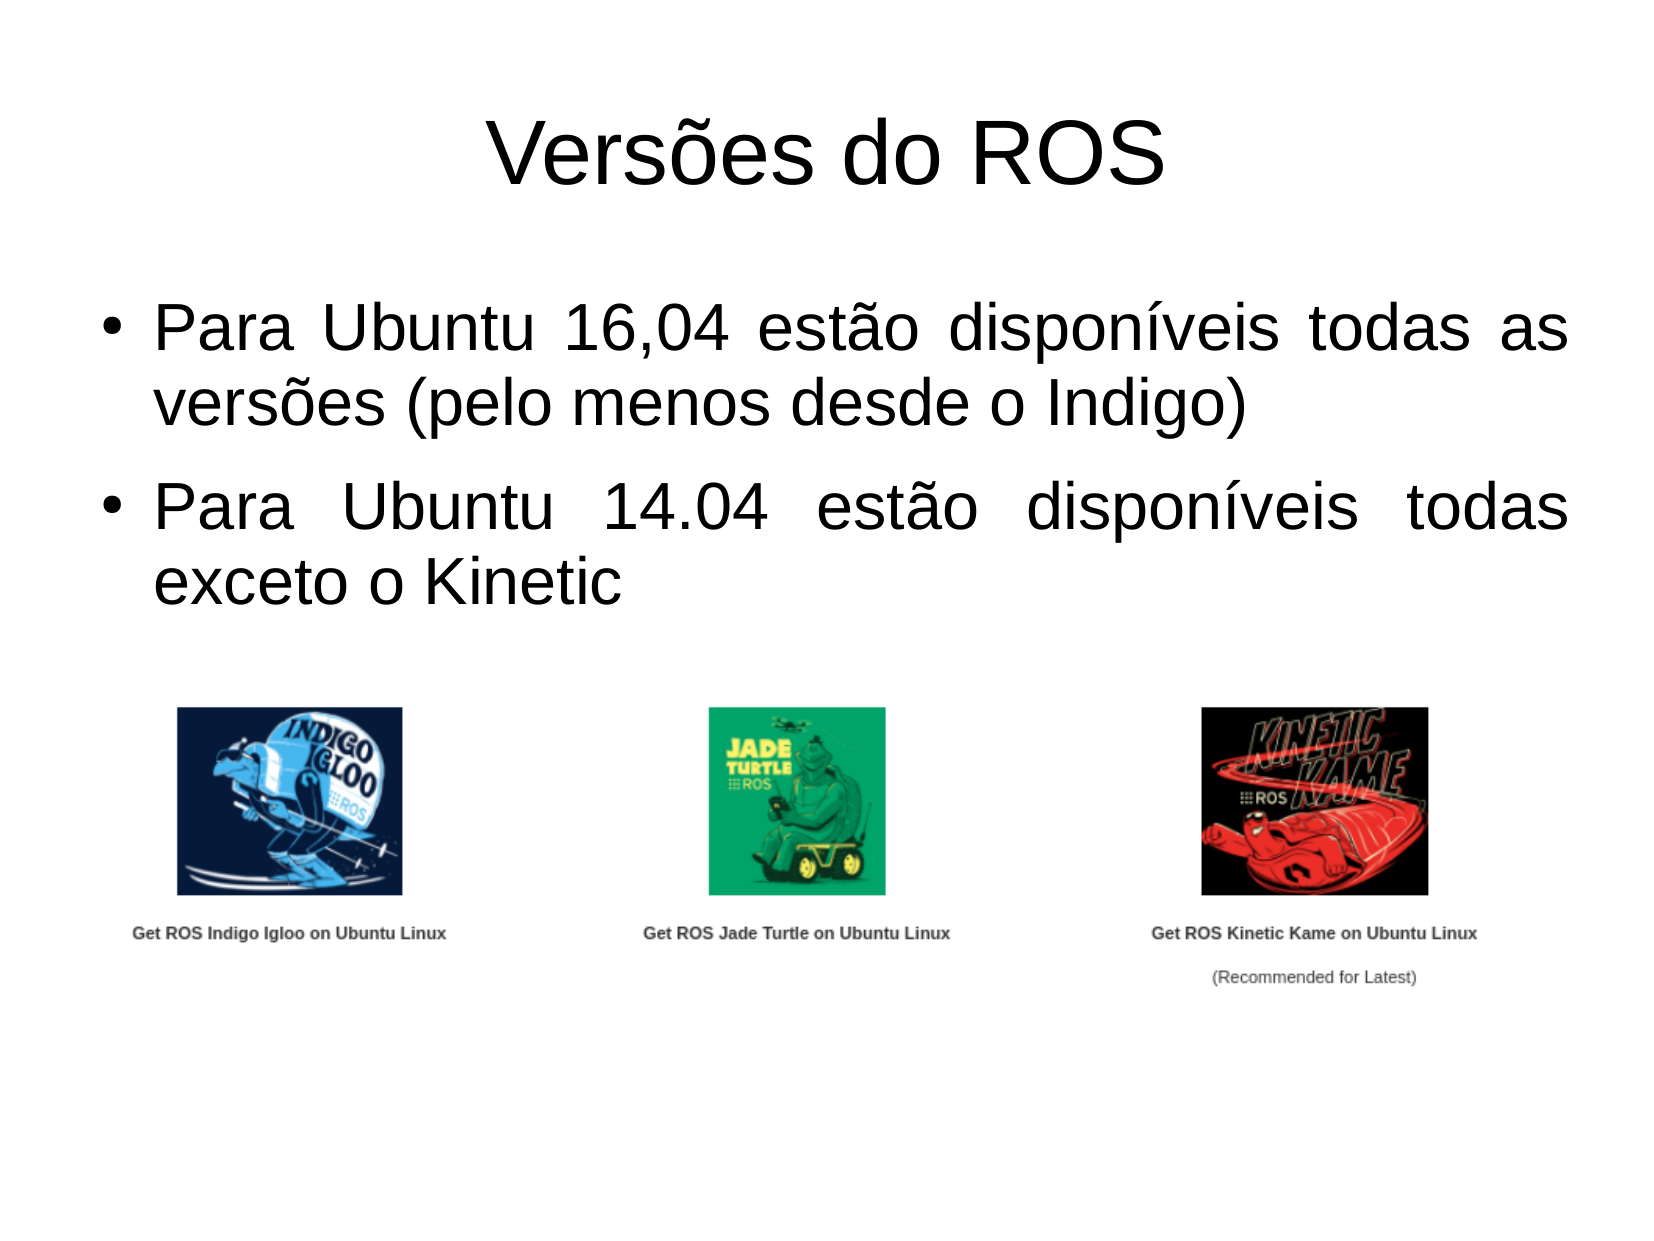

# Versões do ROS
Para Ubuntu 16,04 estão disponíveis todas as versões (pelo menos desde o Indigo)
Para Ubuntu 14.04 estão disponíveis todas exceto o Kinetic